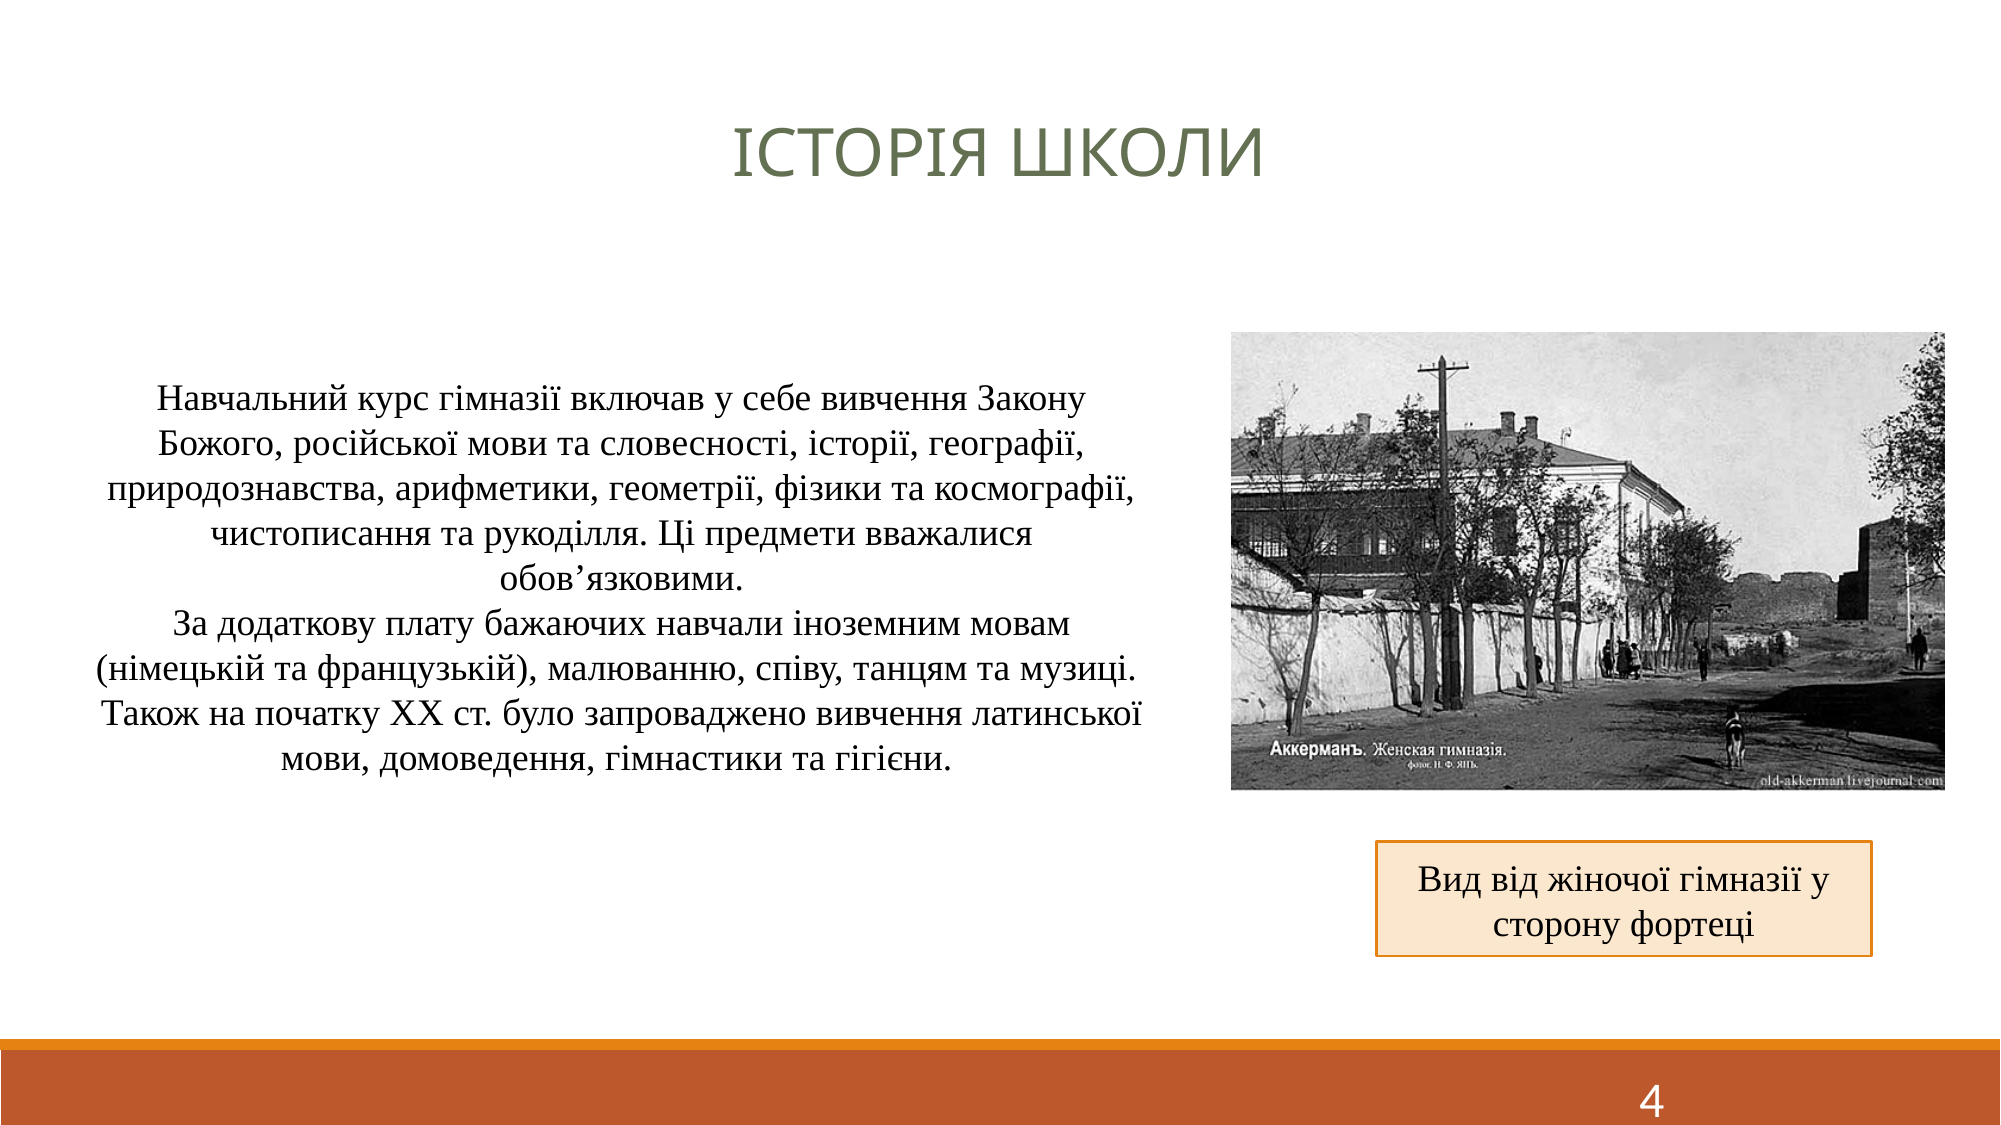

ІСТОРІЯ ШКОЛИ
Навчальний курс гімназії включав у себе вивчення Закону Божого, російської мови та словесності, історії, географії, природознавства, арифметики, геометрії, фізики та космографії, чистописання та рукоділля. Ці предмети вважалися обов’язковими.
За додаткову плату бажаючих навчали іноземним мовам (німецькій та французькій), малюванню, співу, танцям та музиці.
Також на початку ХХ ст. було запроваджено вивчення латинської мови, домоведення, гімнастики та гігієни.
Вид від жіночої гімназії у сторону фортеці